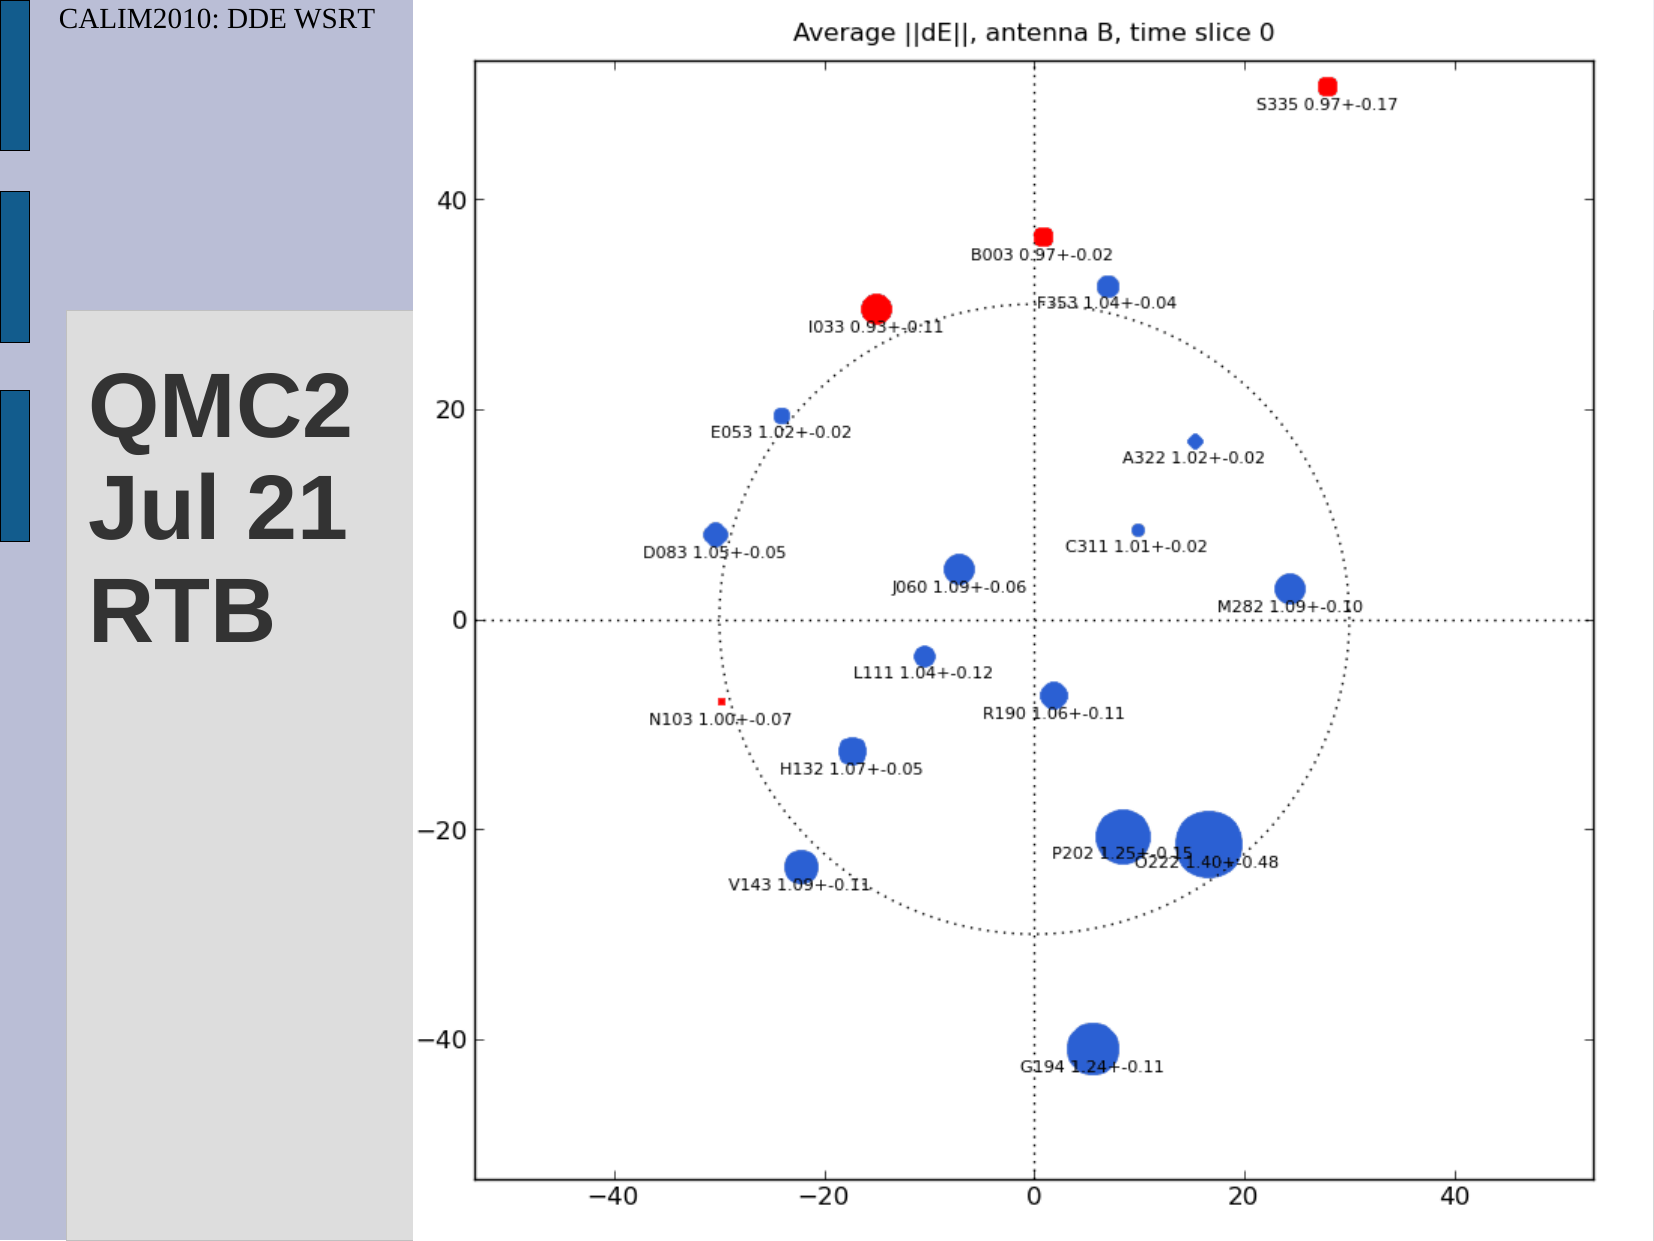

CALIM2010: DDE WSRT
# QMC2 Jul 21 RTB